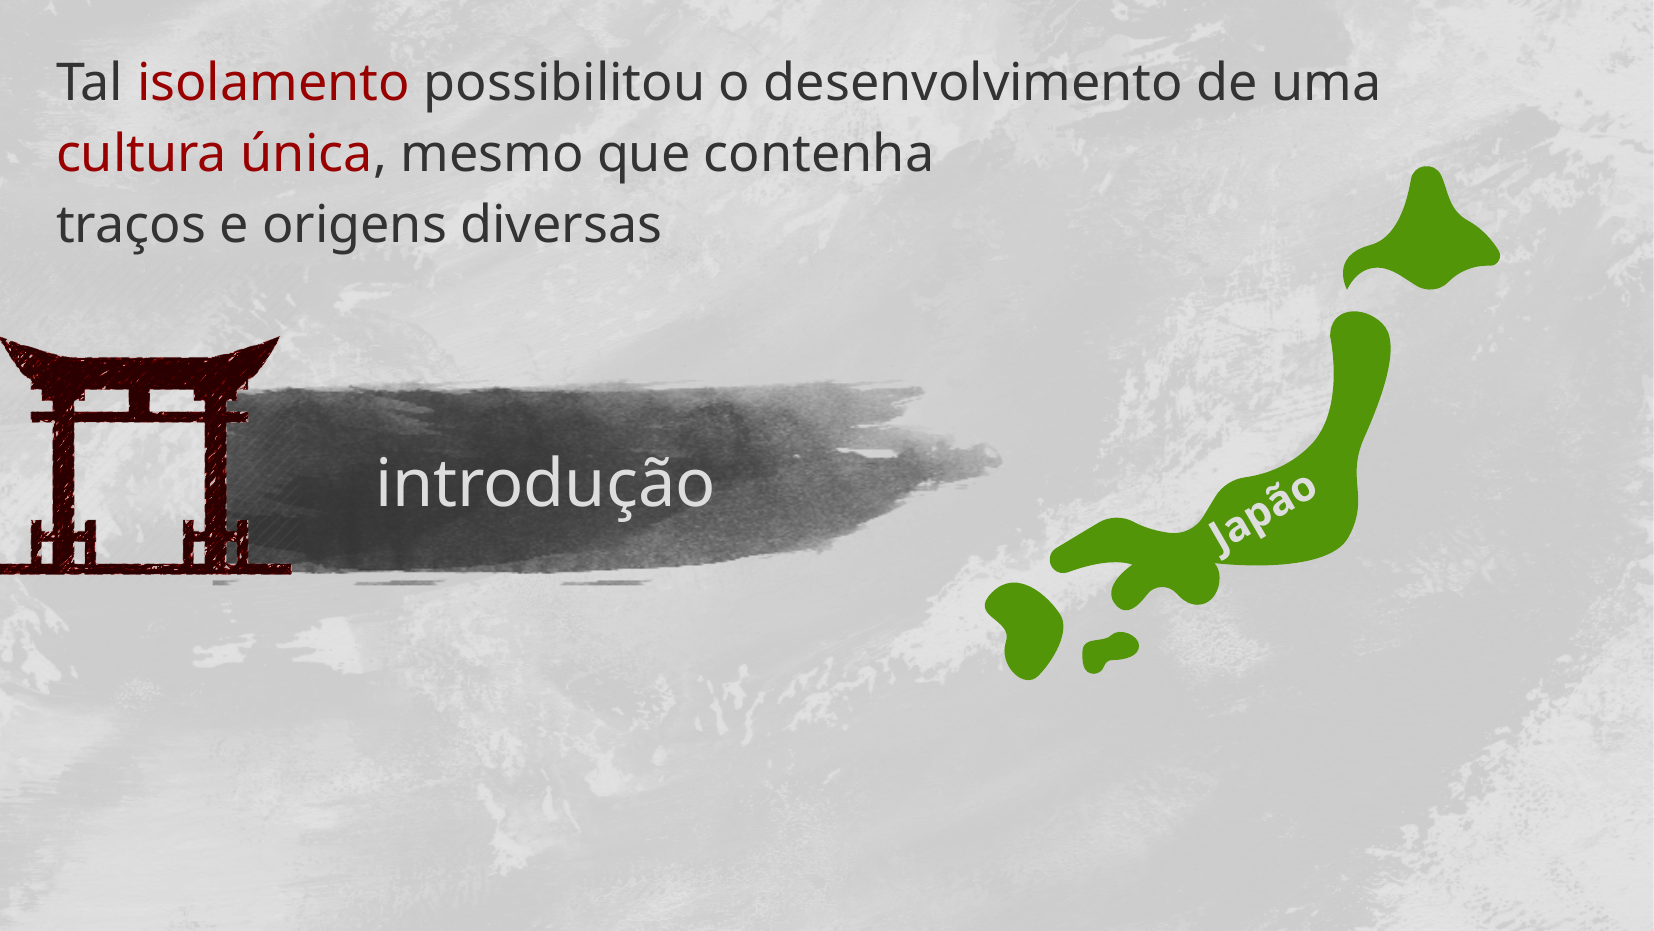

Tal isolamento possibilitou o desenvolvimento de uma cultura única, mesmo que contenha
traços e origens diversas
introdução
Japão